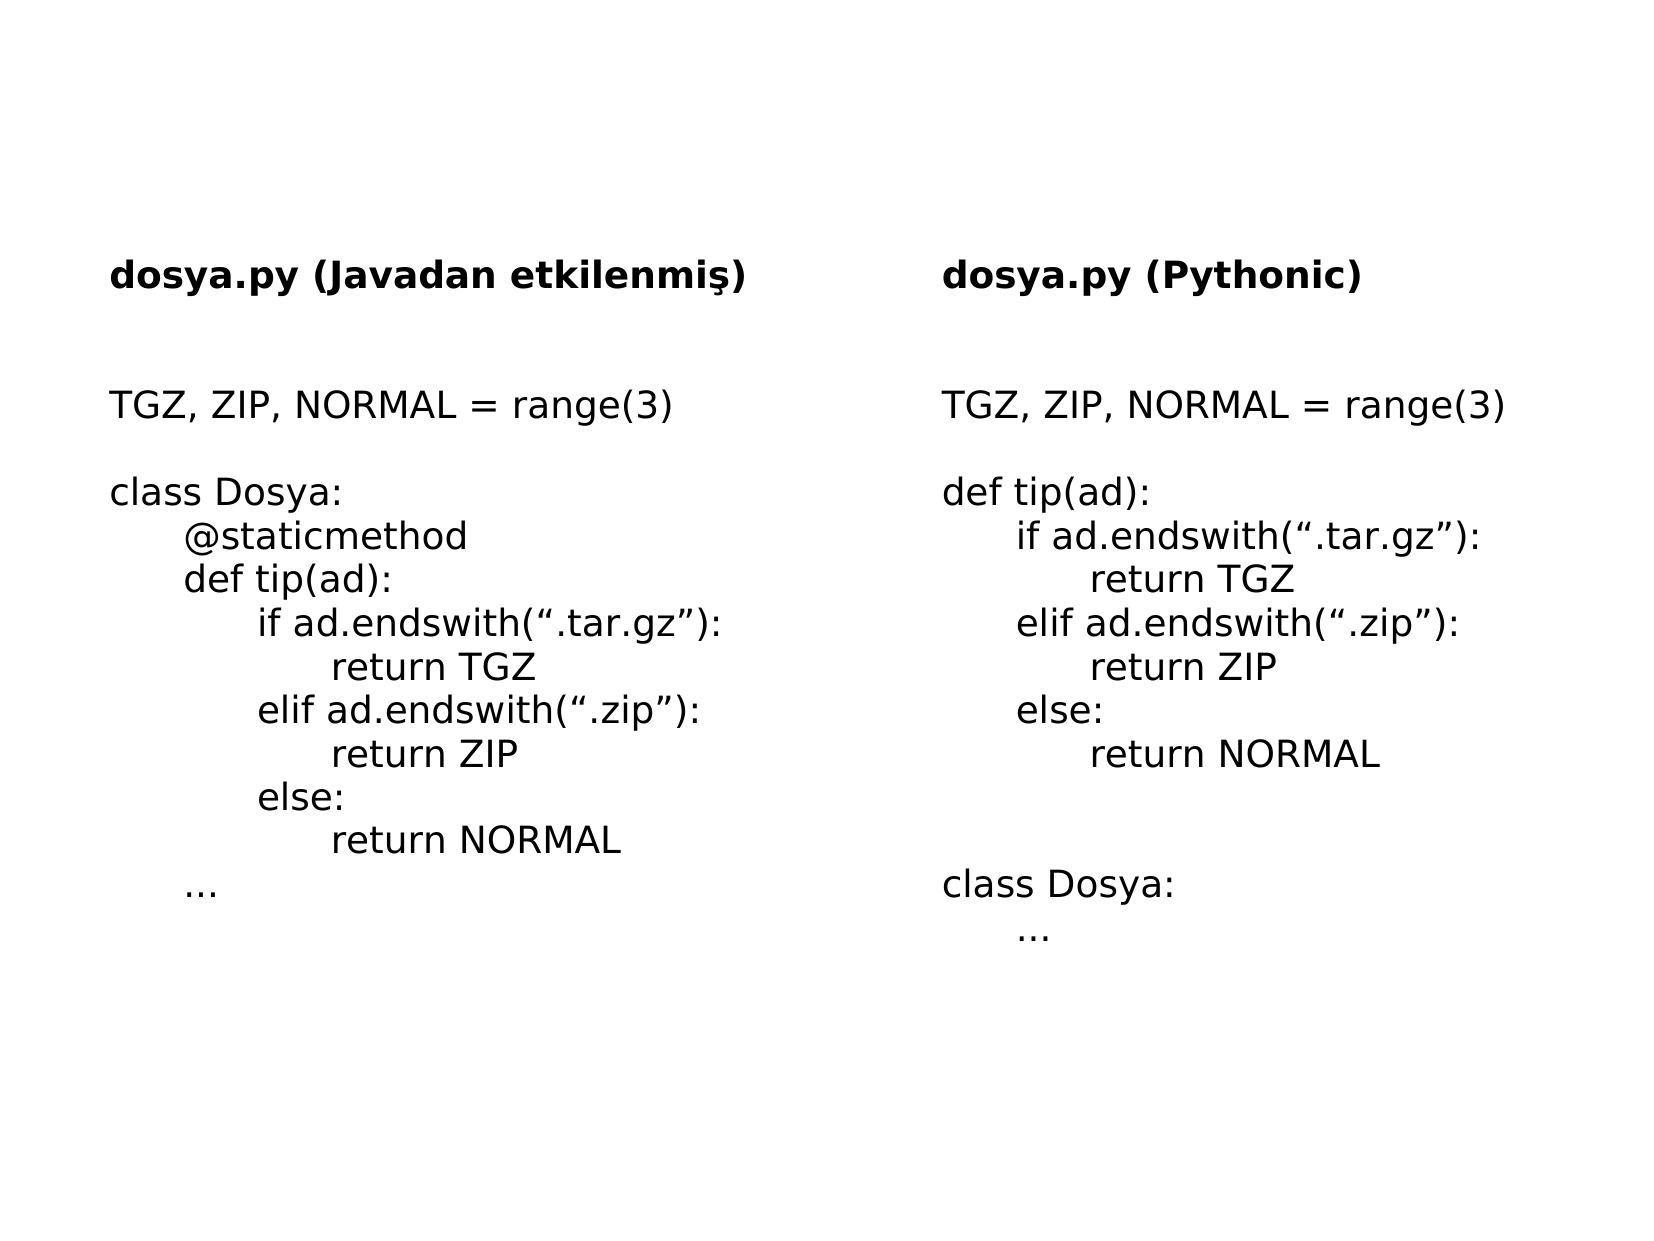

dosya.py (Javadan etkilenmiş)
TGZ, ZIP, NORMAL = range(3)
class Dosya:
	@staticmethod
	def tip(ad):
		if ad.endswith(“.tar.gz”):
			return TGZ
		elif ad.endswith(“.zip”):
			return ZIP
		else:
			return NORMAL
	...
dosya.py (Pythonic)
TGZ, ZIP, NORMAL = range(3)
def tip(ad):
	if ad.endswith(“.tar.gz”):
		return TGZ
	elif ad.endswith(“.zip”):
		return ZIP
	else:
		return NORMAL
class Dosya:
	...